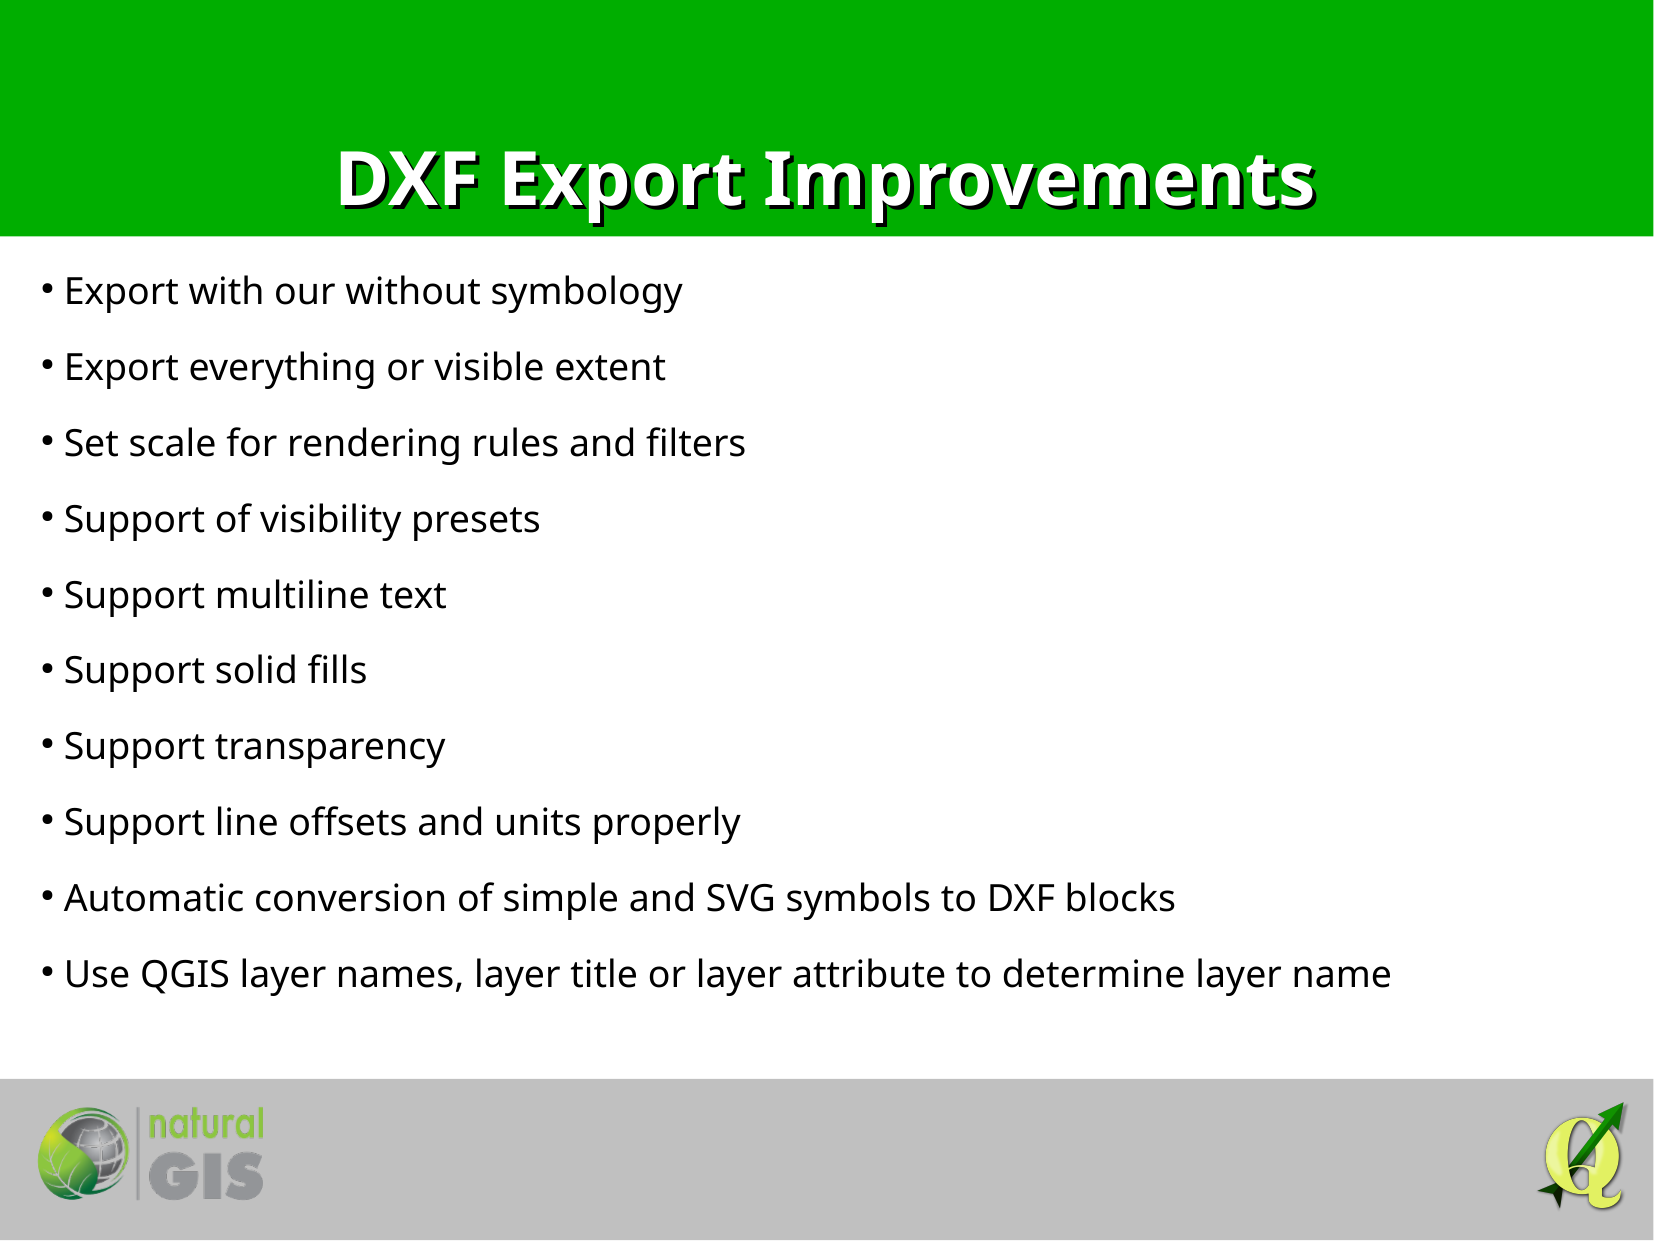

DXF Export Improvements
 Export with our without symbology
 Export everything or visible extent
 Set scale for rendering rules and filters
 Support of visibility presets
 Support multiline text
 Support solid fills
 Support transparency
 Support line offsets and units properly
 Automatic conversion of simple and SVG symbols to DXF blocks
 Use QGIS layer names, layer title or layer attribute to determine layer name